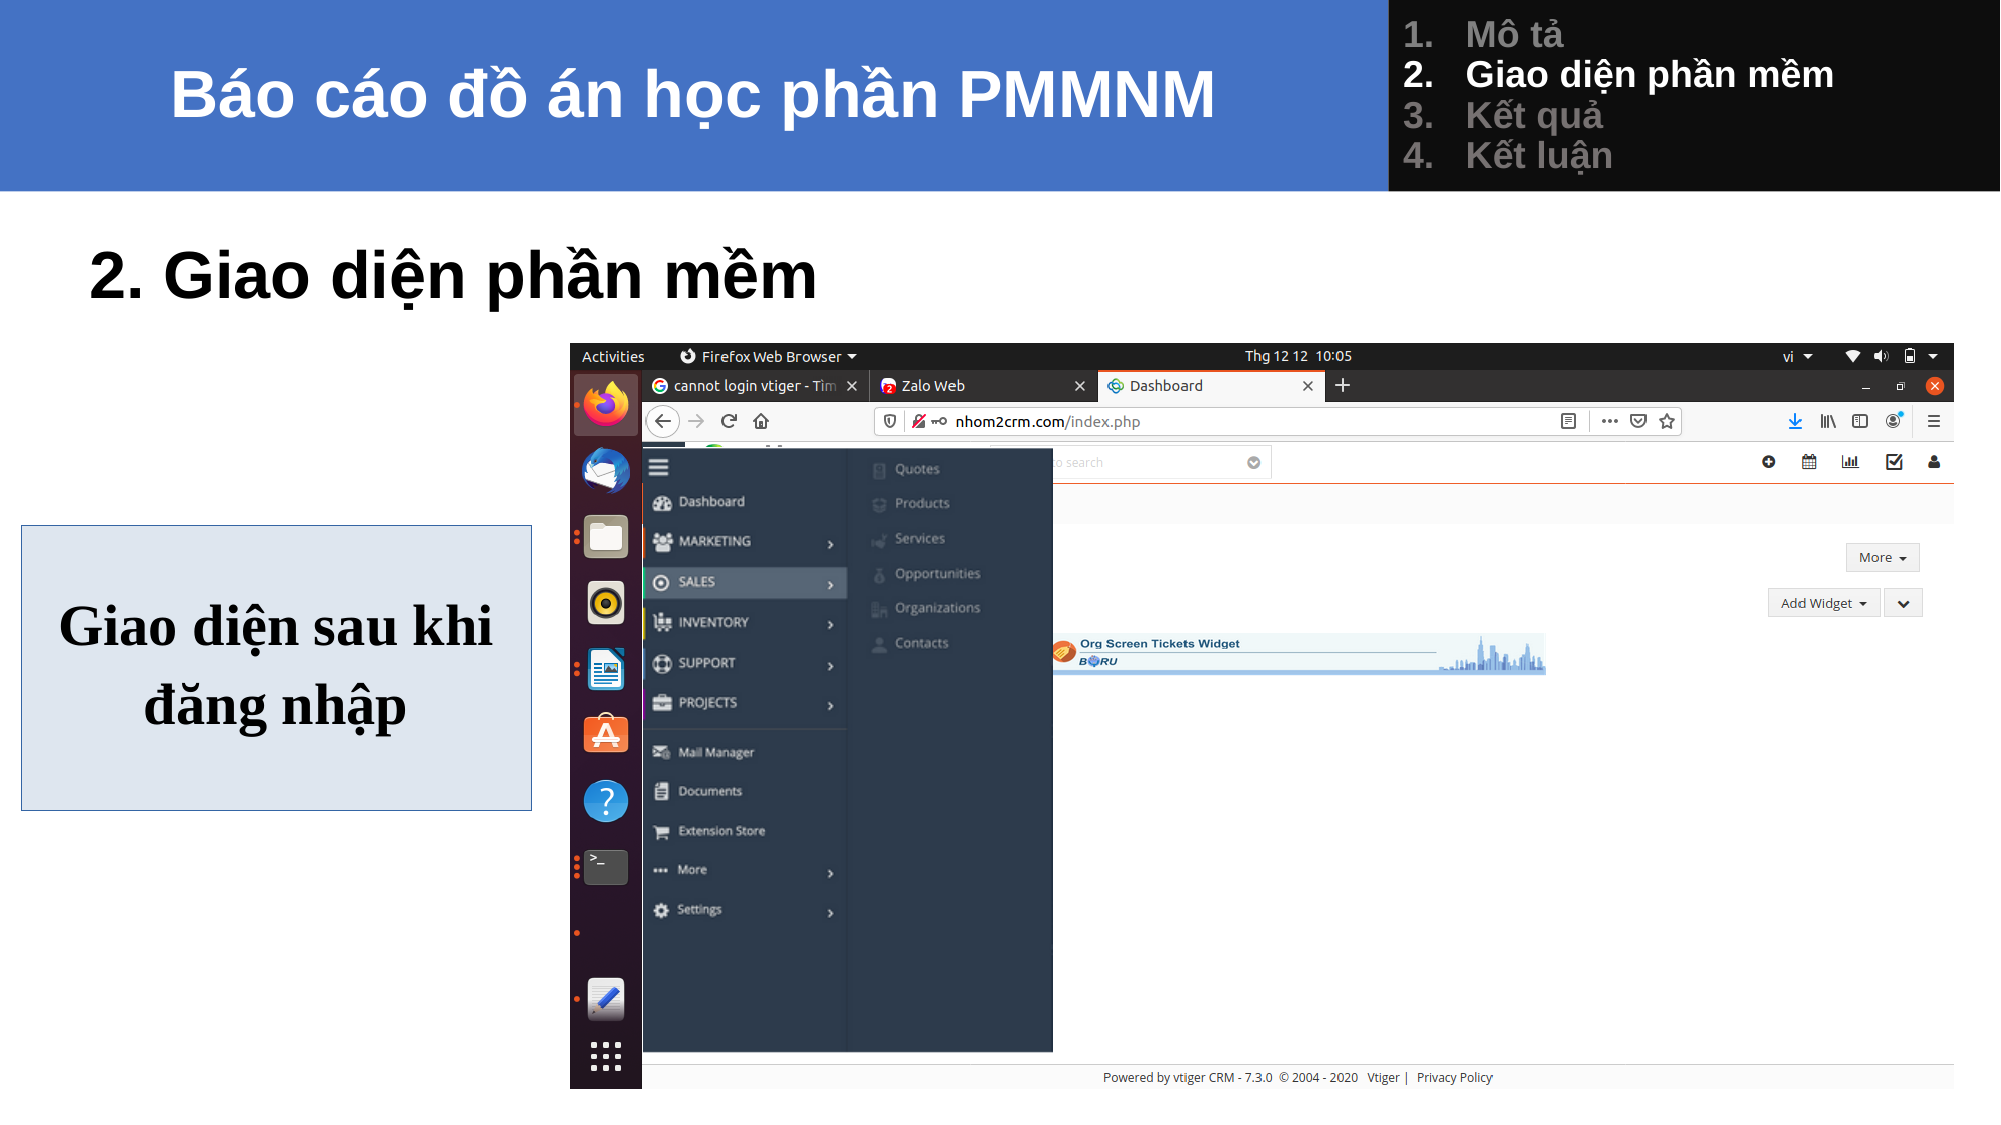

Báo cáo đồ án học phần PMMNM
1. Mô tả
2. Giao diện phần mềm
3. Kết quả
4. Kết luận
	2. Giao diện phần mềm
Giao diện sau khi
đăng nhập